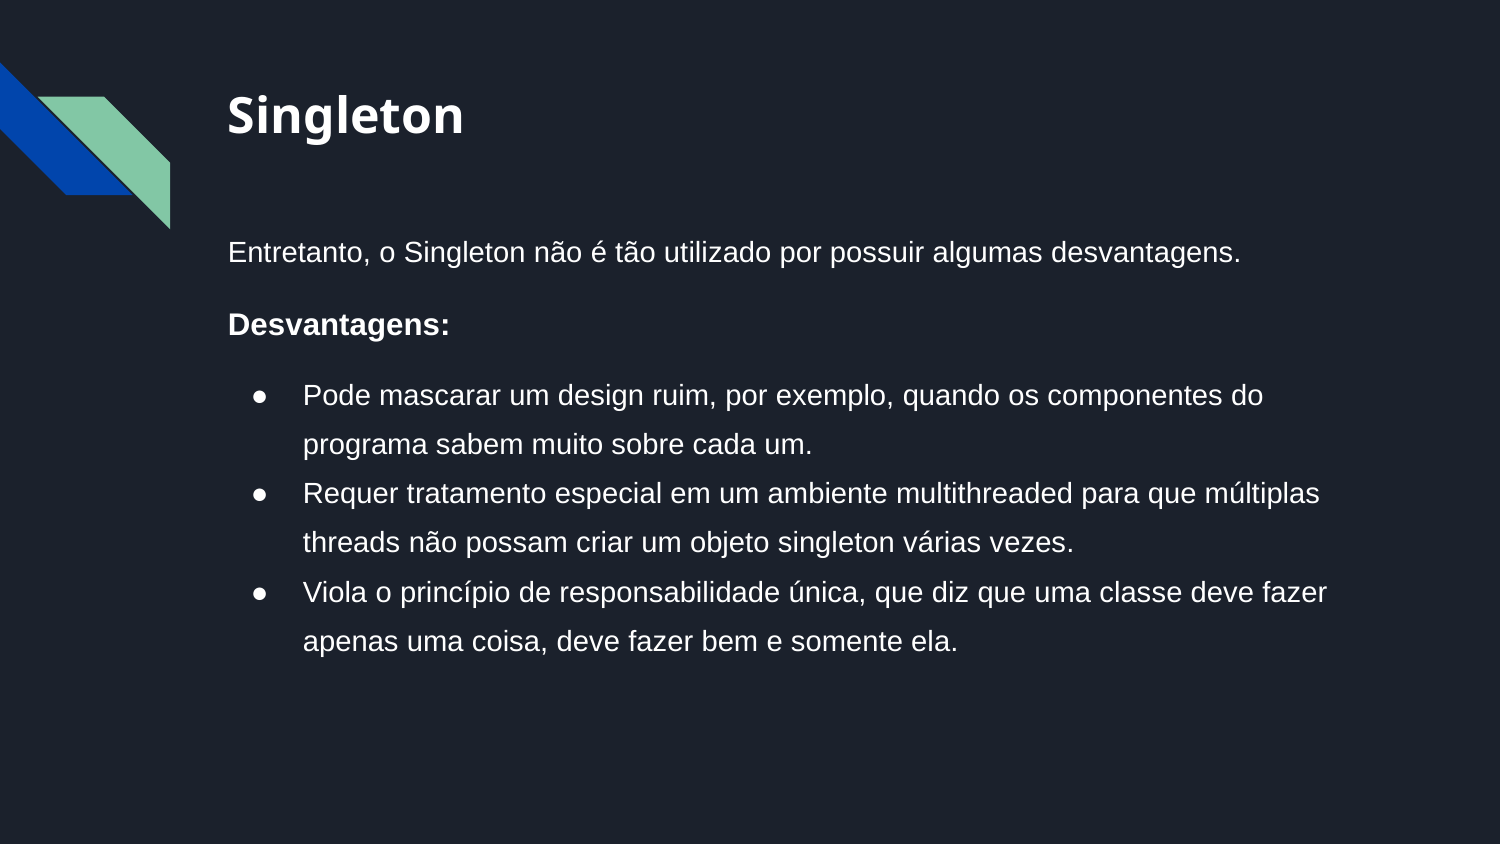

# Singleton
Entretanto, o Singleton não é tão utilizado por possuir algumas desvantagens.
Desvantagens:
Pode mascarar um design ruim, por exemplo, quando os componentes do programa sabem muito sobre cada um.
Requer tratamento especial em um ambiente multithreaded para que múltiplas threads não possam criar um objeto singleton várias vezes.
Viola o princípio de responsabilidade única, que diz que uma classe deve fazer apenas uma coisa, deve fazer bem e somente ela.